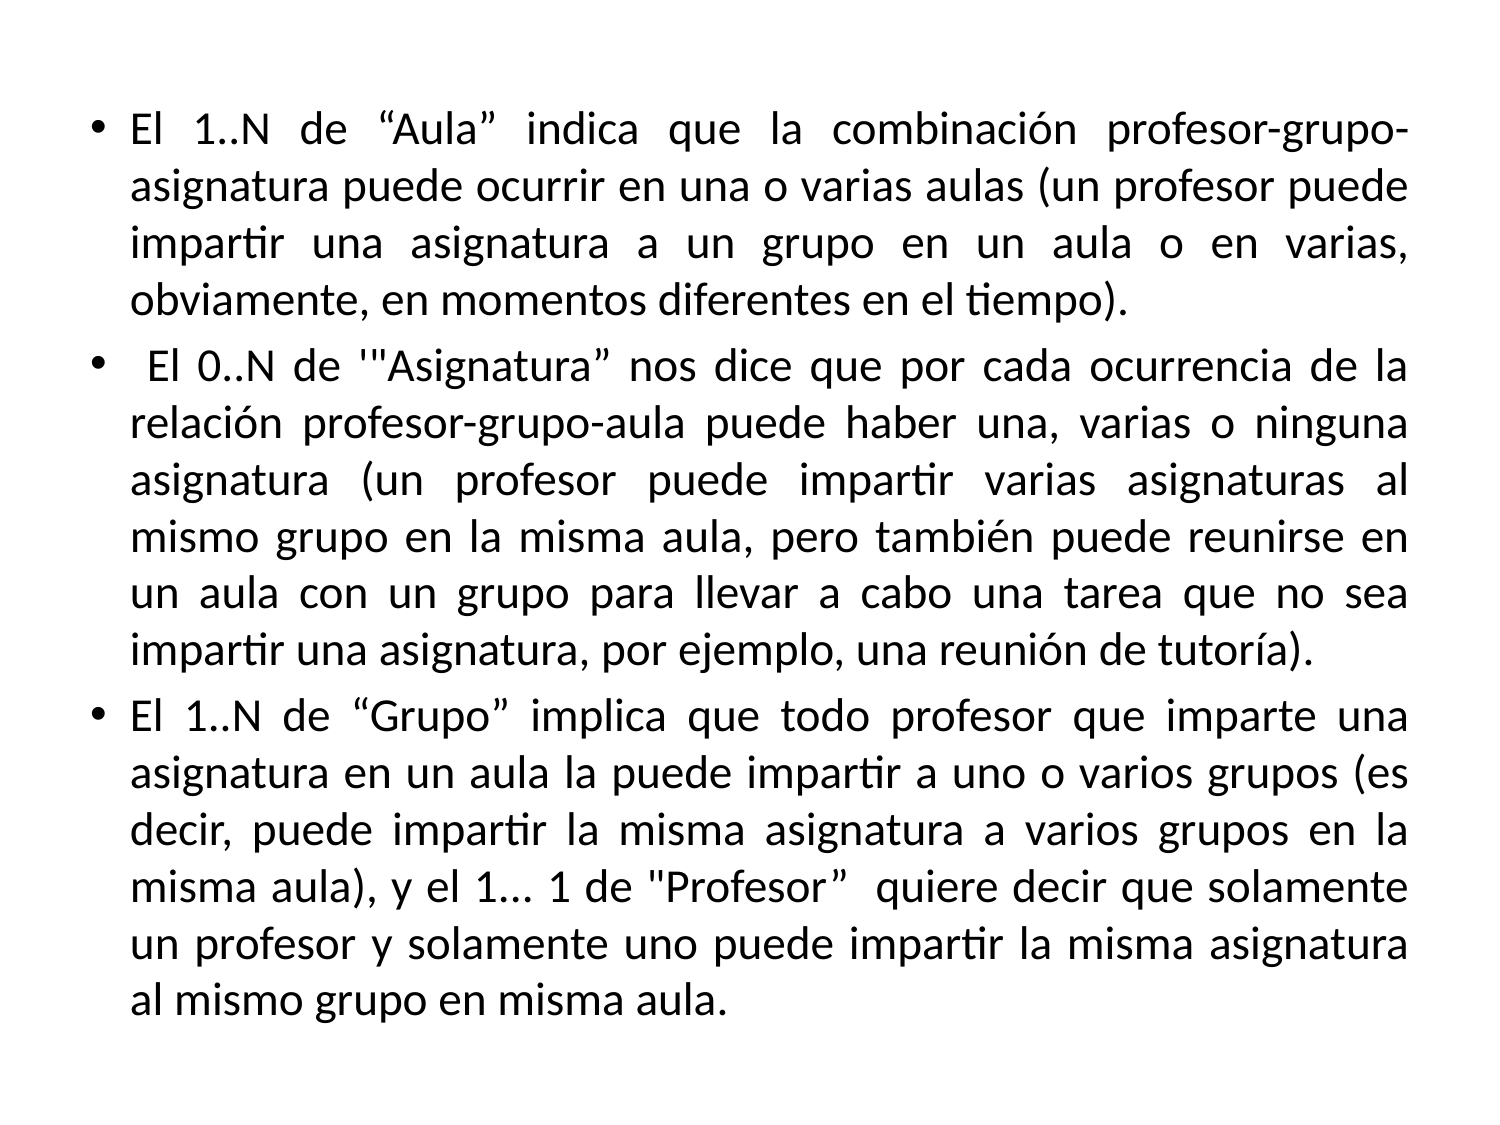

# El 1..N de “Aula” indica que la combinación profesor-grupo-asignatura puede ocurrir en una o varias aulas (un profesor puede impartir una asignatura a un grupo en un aula o en varias, obviamente, en momentos diferentes en el tiempo).
 El 0..N de '"Asignatura” nos dice que por cada ocurrencia de la relación profesor-grupo-aula puede haber una, varias o ninguna asignatura (un profesor puede impartir varias asignaturas al mismo grupo en la misma aula, pero también puede reunirse en un aula con un grupo para llevar a cabo una tarea que no sea impartir una asignatura, por ejemplo, una reunión de tutoría).
El 1..N de “Grupo” implica que todo profesor que imparte una asignatura en un aula la puede impartir a uno o varios grupos (es decir, puede impartir la misma asignatura a varios grupos en la misma aula), y el 1... 1 de "Profesor” quiere decir que solamente un profesor y solamente uno puede impartir la misma asignatura al mismo grupo en misma aula.